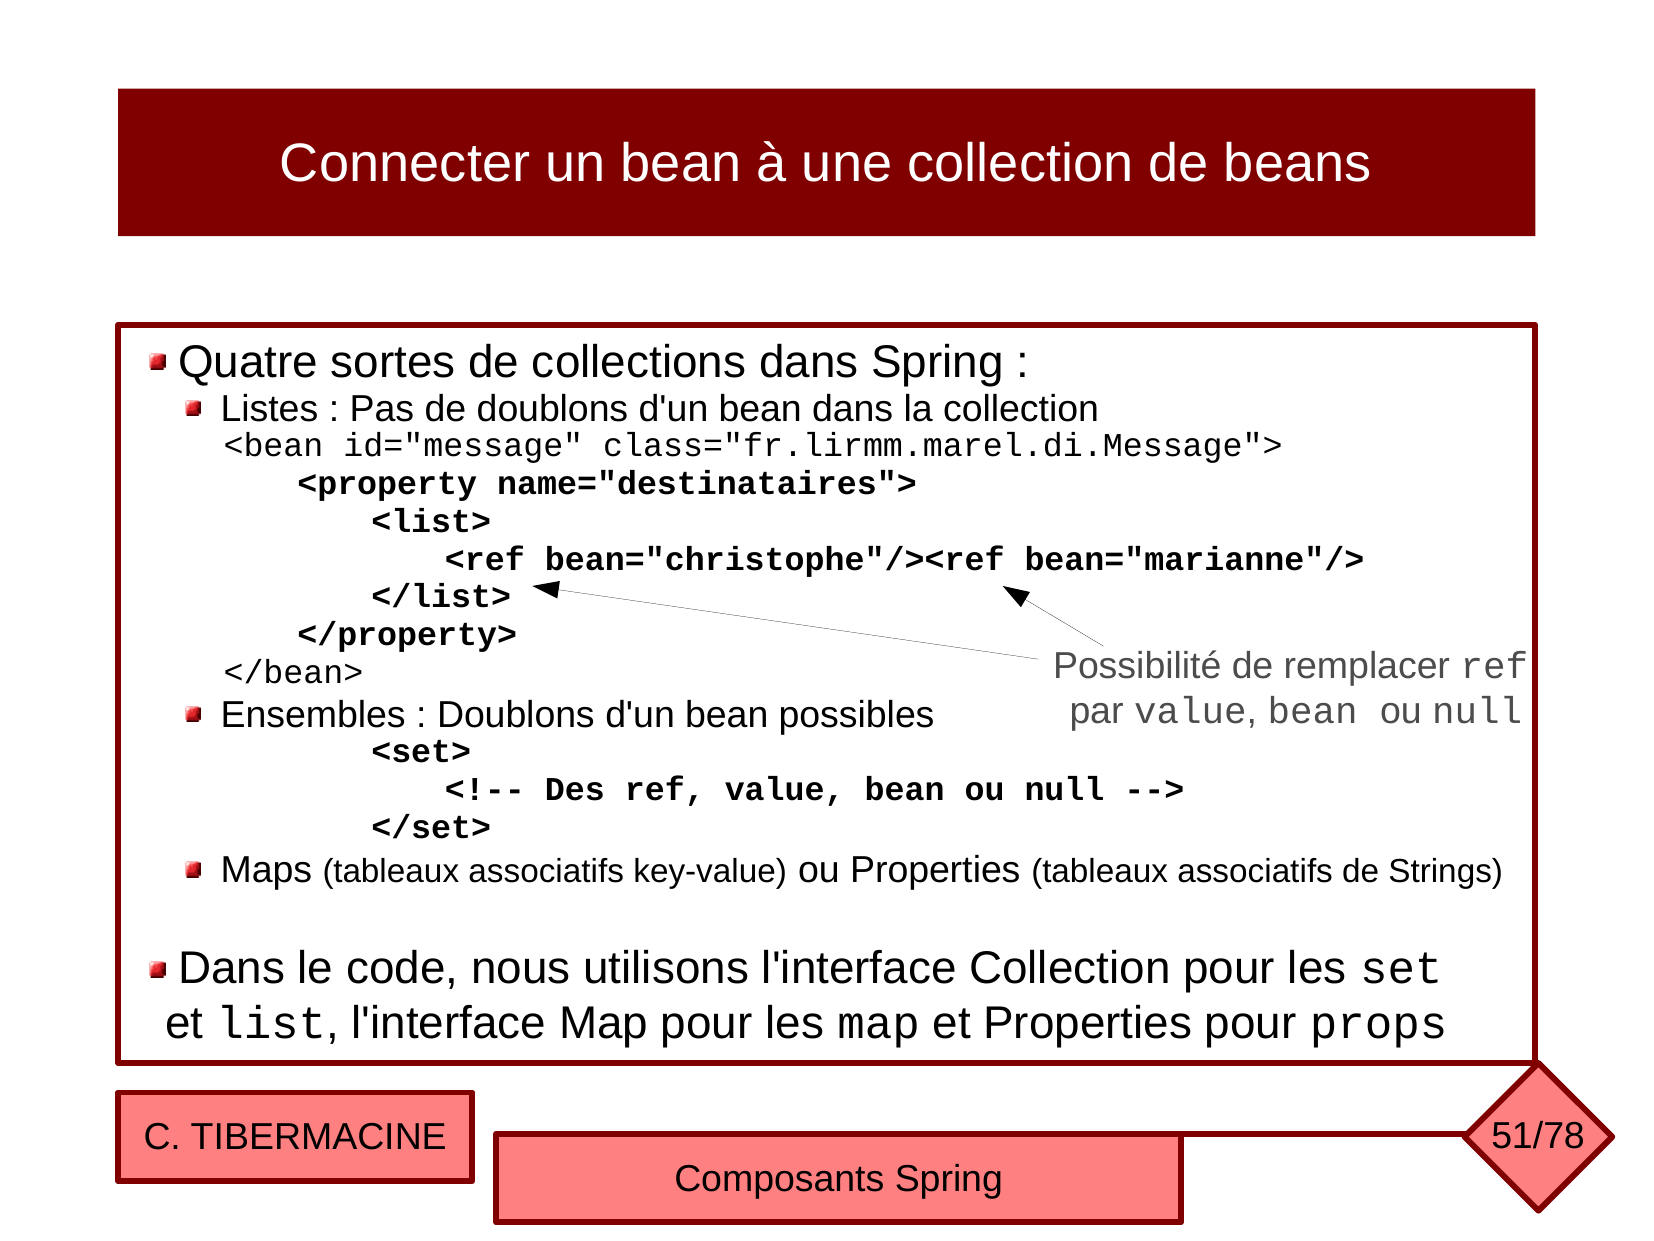

Connecter un bean à une collection de beans
 Quatre sortes de collections dans Spring :
Listes : Pas de doublons d'un bean dans la collection
	<bean id="message" class="fr.lirmm.marel.di.Message">
		<property name="destinataires">
			<list>
				<ref bean="christophe"/><ref bean="marianne"/>
			</list>
		</property>
	</bean>
Ensembles : Doublons d'un bean possibles
			<set>
				<!-- Des ref, value, bean ou null -->
			</set>
Maps (tableaux associatifs key-value) ou Properties (tableaux associatifs de Strings)
 Dans le code, nous utilisons l'interface Collection pour les set
et list, l'interface Map pour les map et Properties pour props
Possibilité de remplacer ref
par value, bean ou null
C. TIBERMACINE
Composants Spring